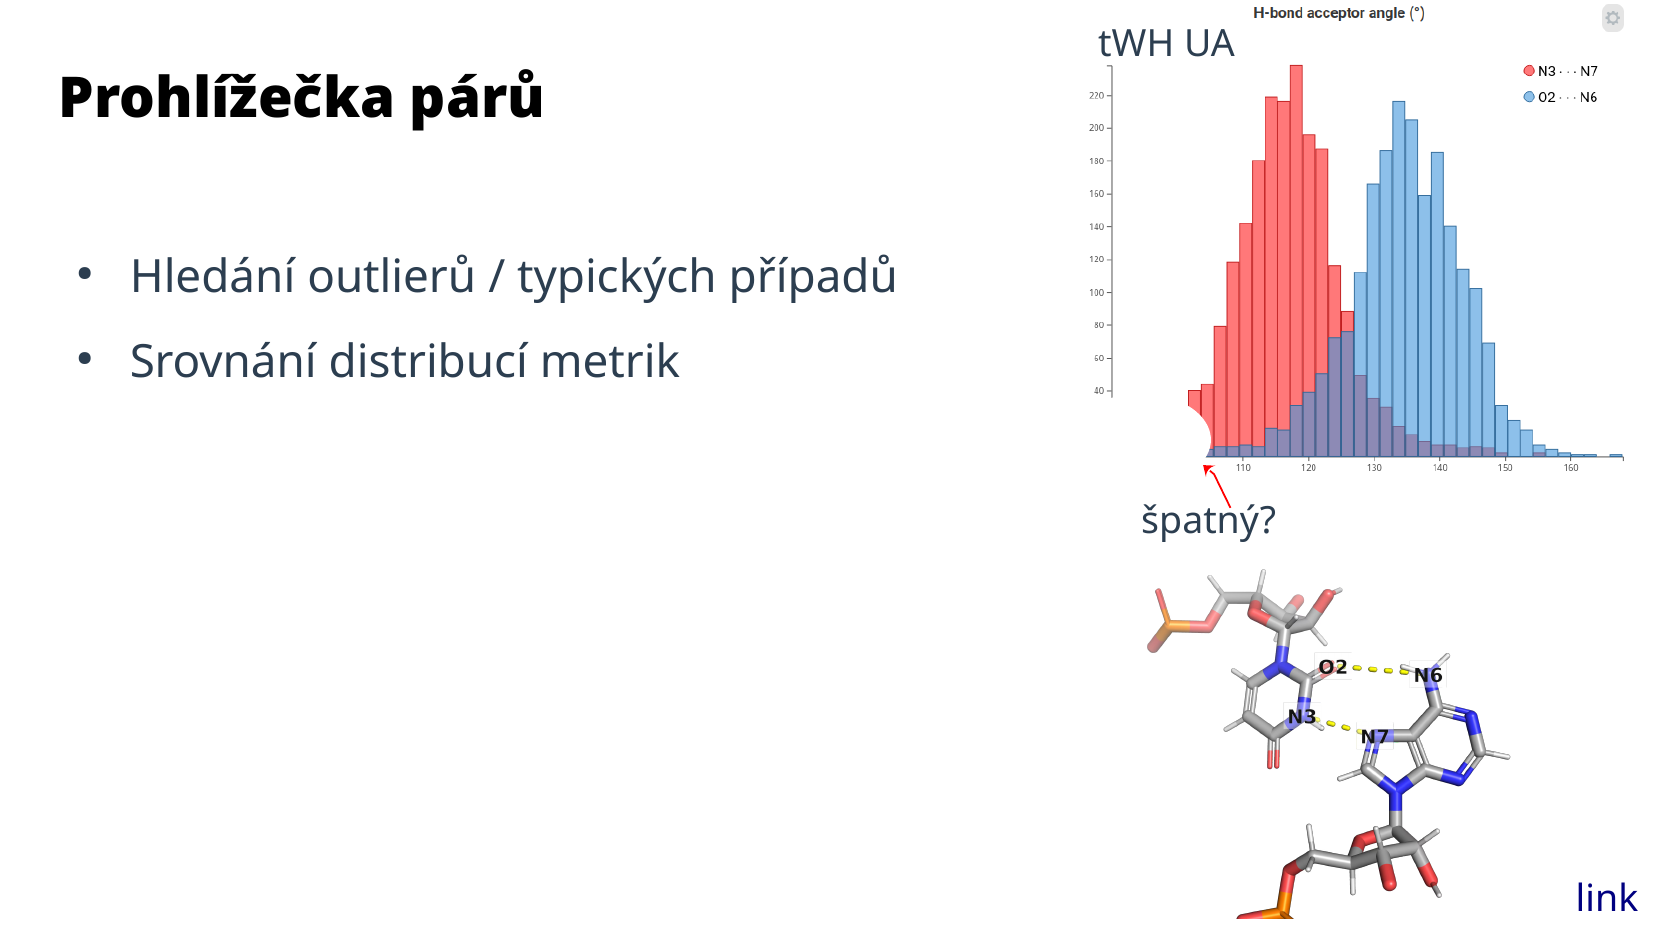

tWH UA
# Prohlížečka párů
Hledání outlierů / typických případů
Srovnání distribucí metrik
špatný?
link